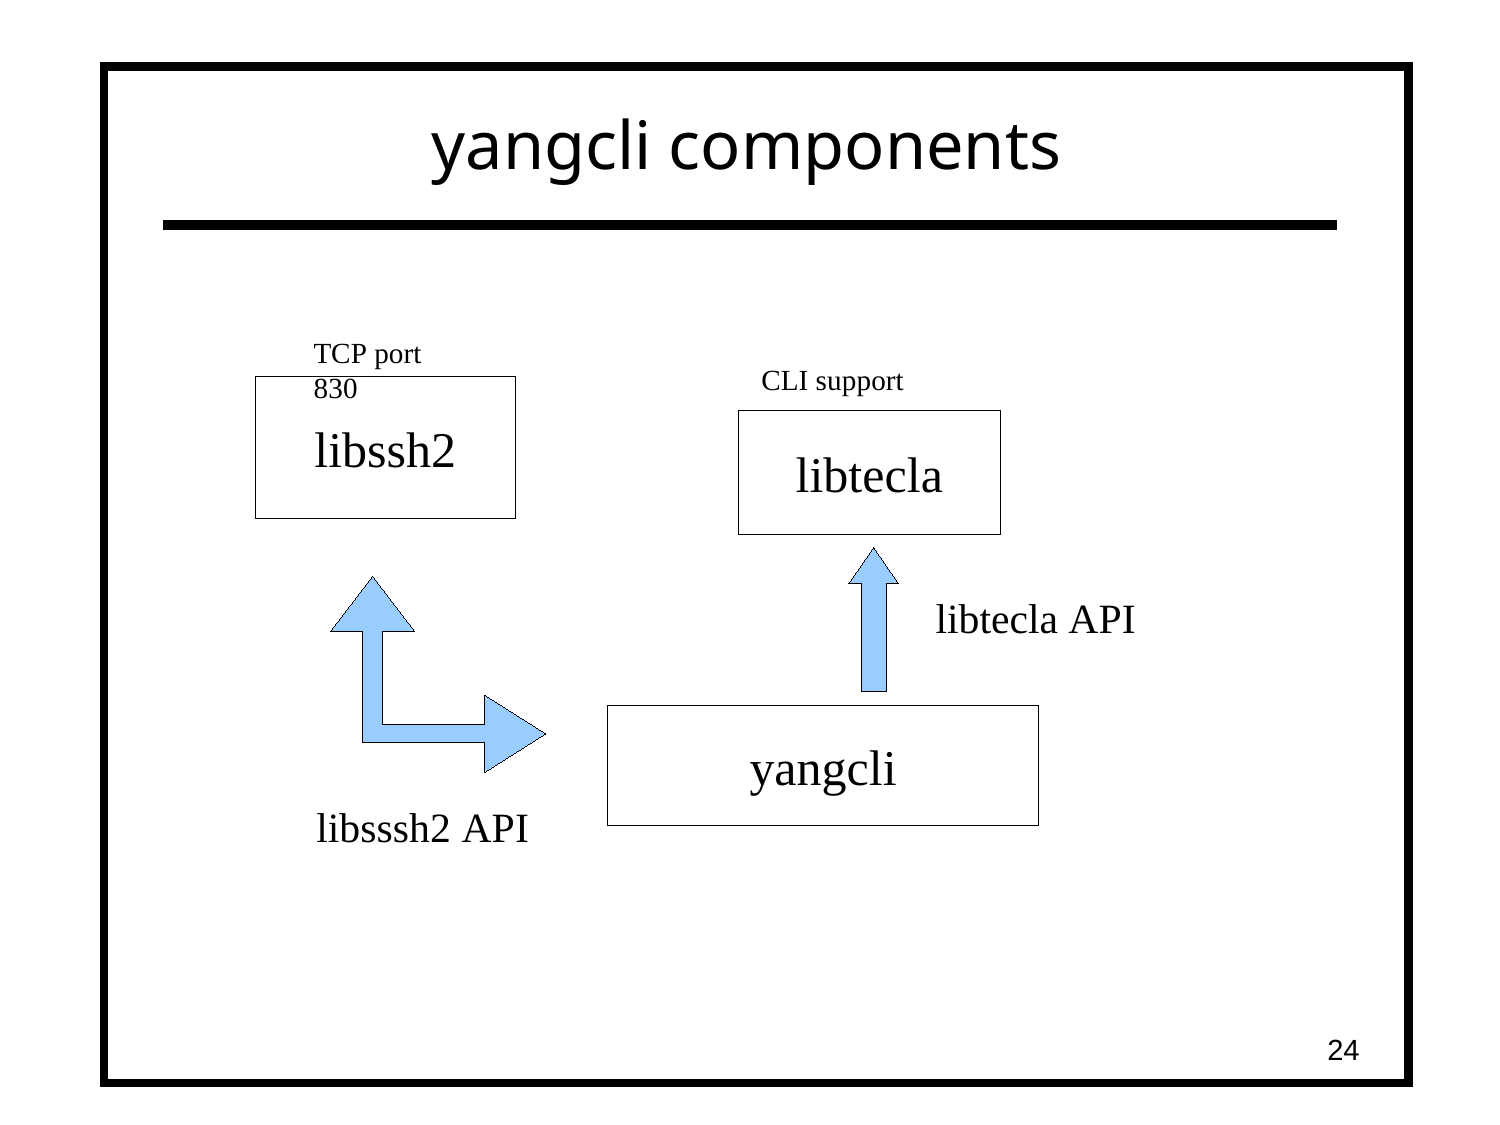

# yangcli components
TCP port 830
CLI support
libssh2
libtecla
libtecla API
yangcli
libsssh2 API
24